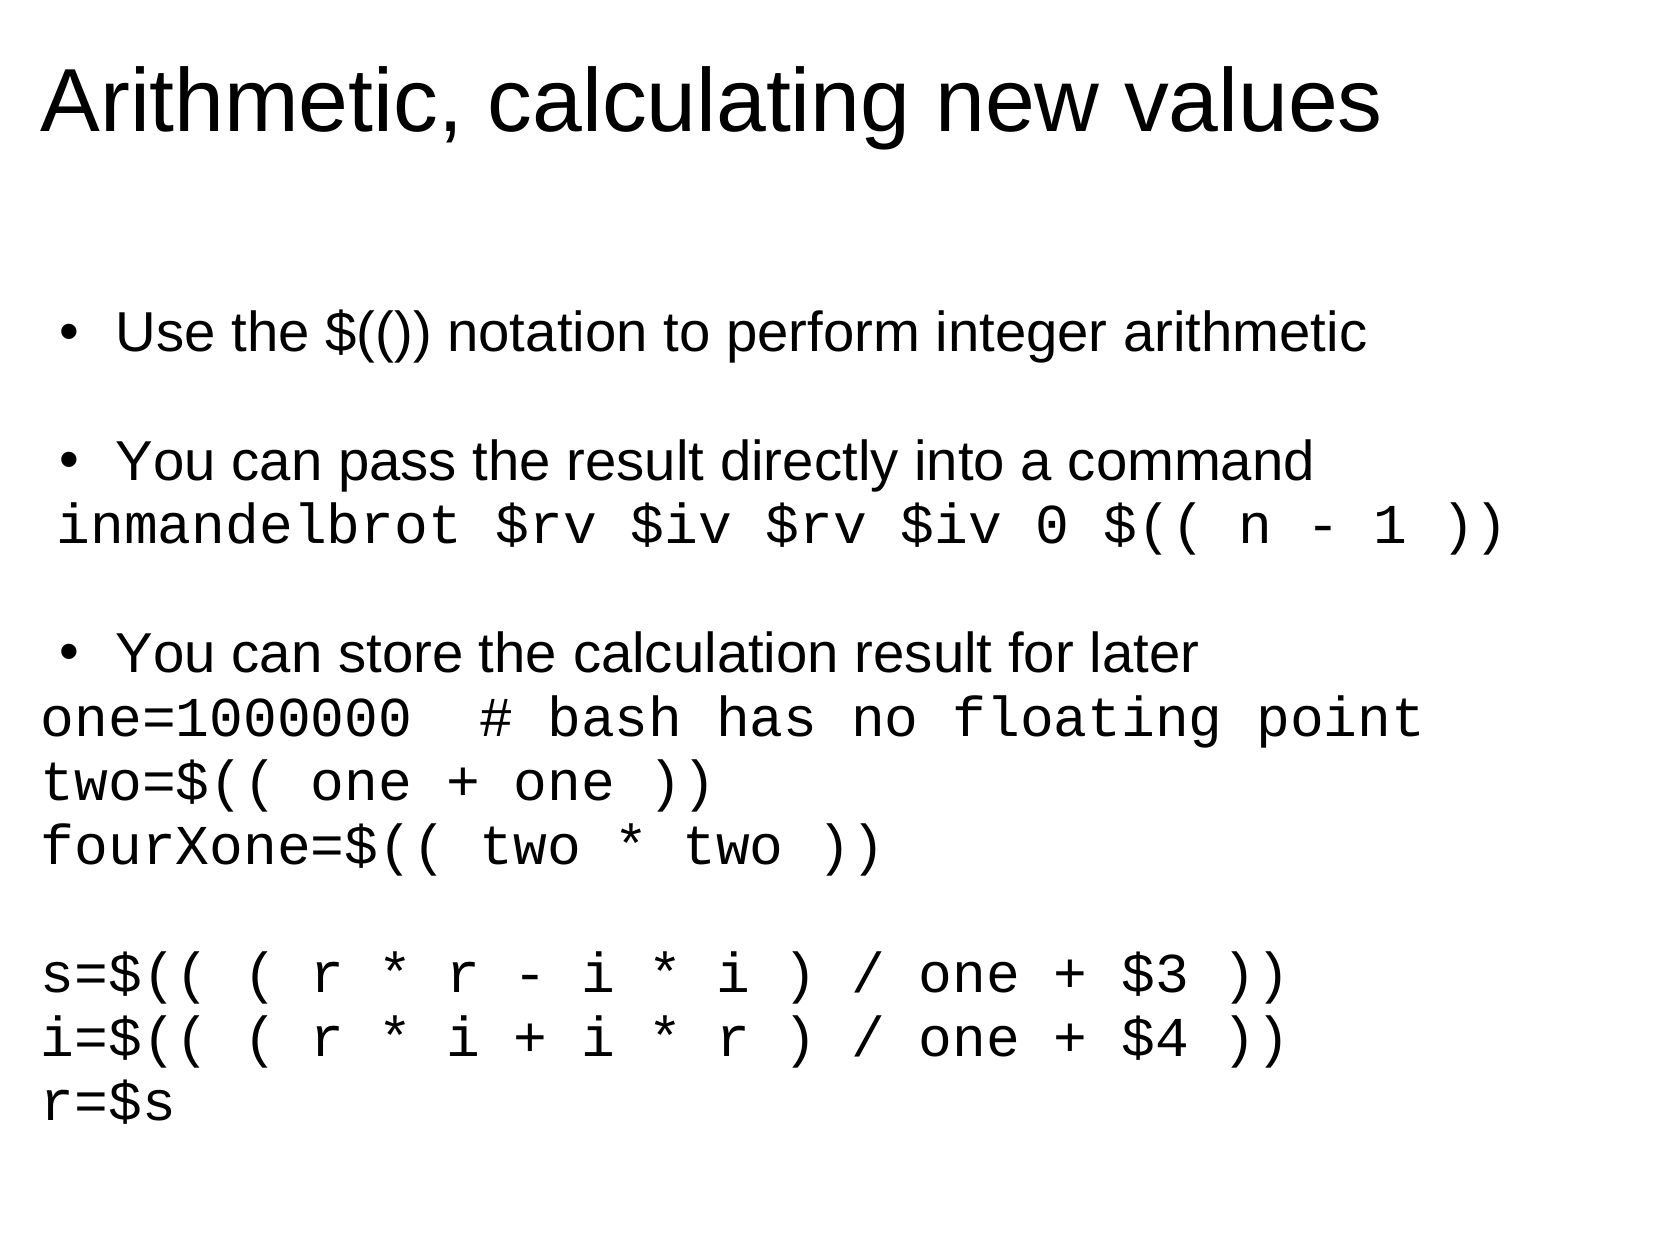

# Arithmetic, calculating new values
Use the $(()) notation to perform integer arithmetic
You can pass the result directly into a command
 inmandelbrot $rv $iv $rv $iv 0 $(( n - 1 ))
You can store the calculation result for later
one=1000000  # bash has no floating point
two=$(( one + one ))
fourXone=$(( two * two ))
s=$(( ( r * r - i * i ) / one + $3 ))
i=$(( ( r * i + i * r ) / one + $4 ))
r=$s